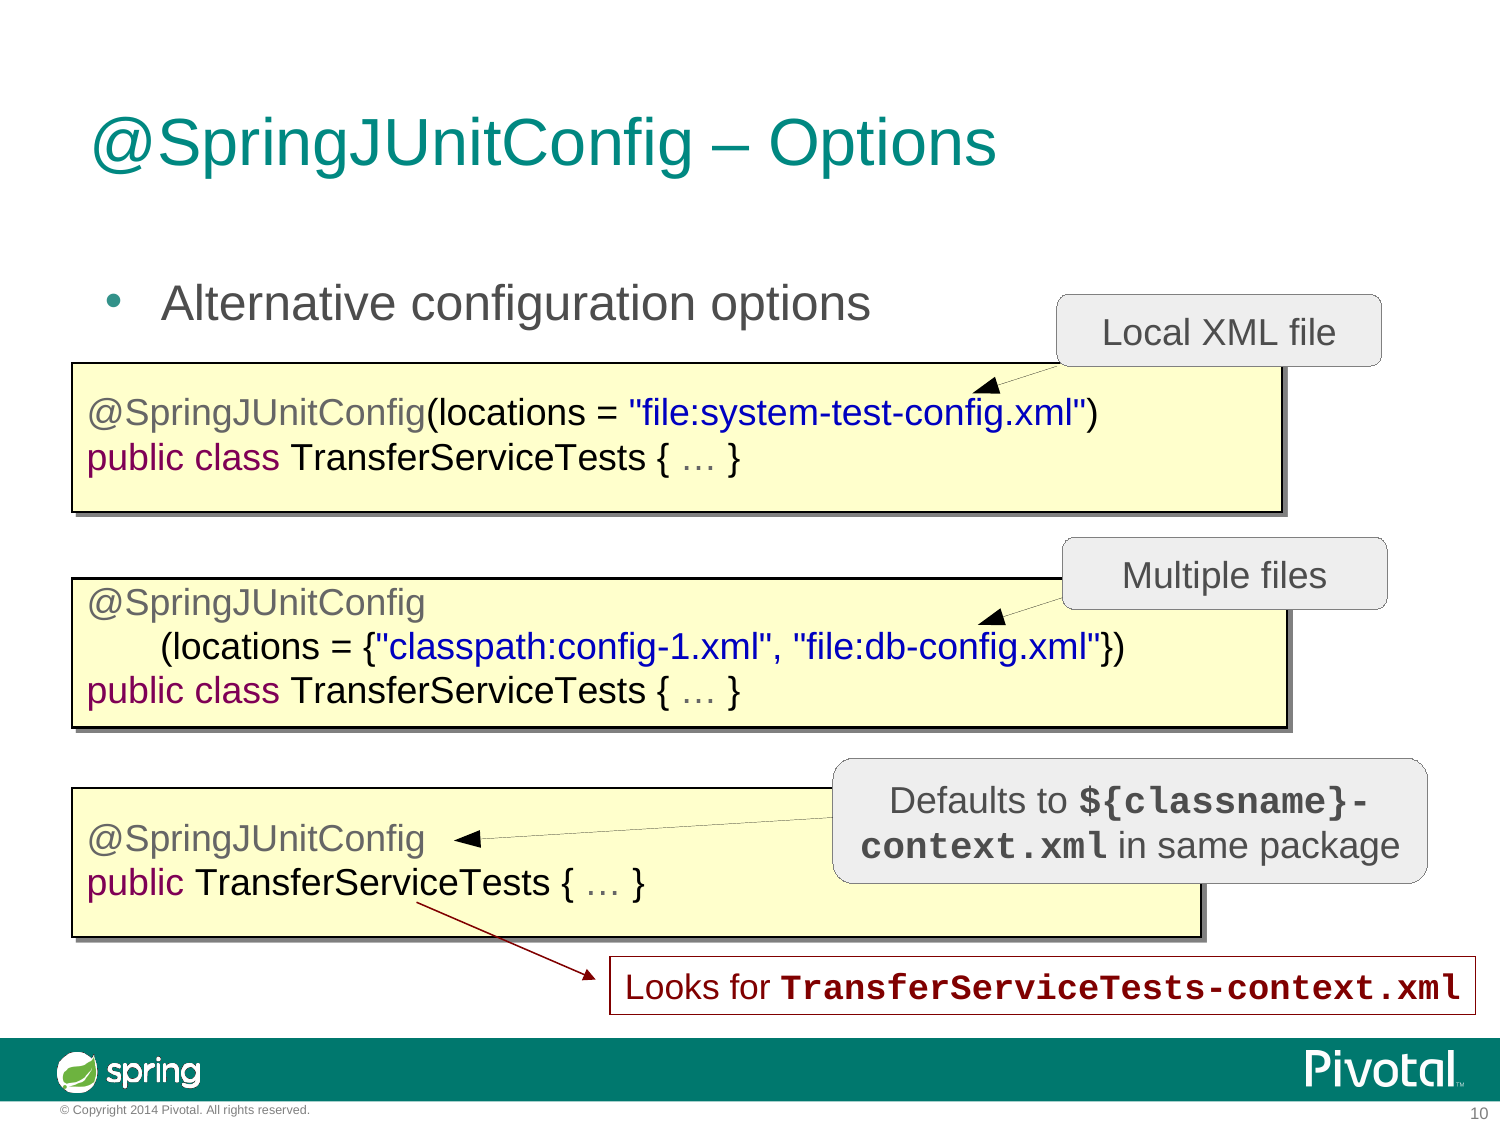

# @SpringJUnitConfig – Options
Alternative configuration options
Local XML file
@SpringJUnitConfig(locations = "file:system-test-config.xml")
public class TransferServiceTests { … }
Multiple files
@SpringJUnitConfig
 (locations = {"classpath:config-1.xml", "file:db-config.xml"})
public class TransferServiceTests { … }
Defaults to ${classname}- context.xml in same package
@SpringJUnitConfig
public TransferServiceTests { … }
Looks for TransferServiceTests-context.xml